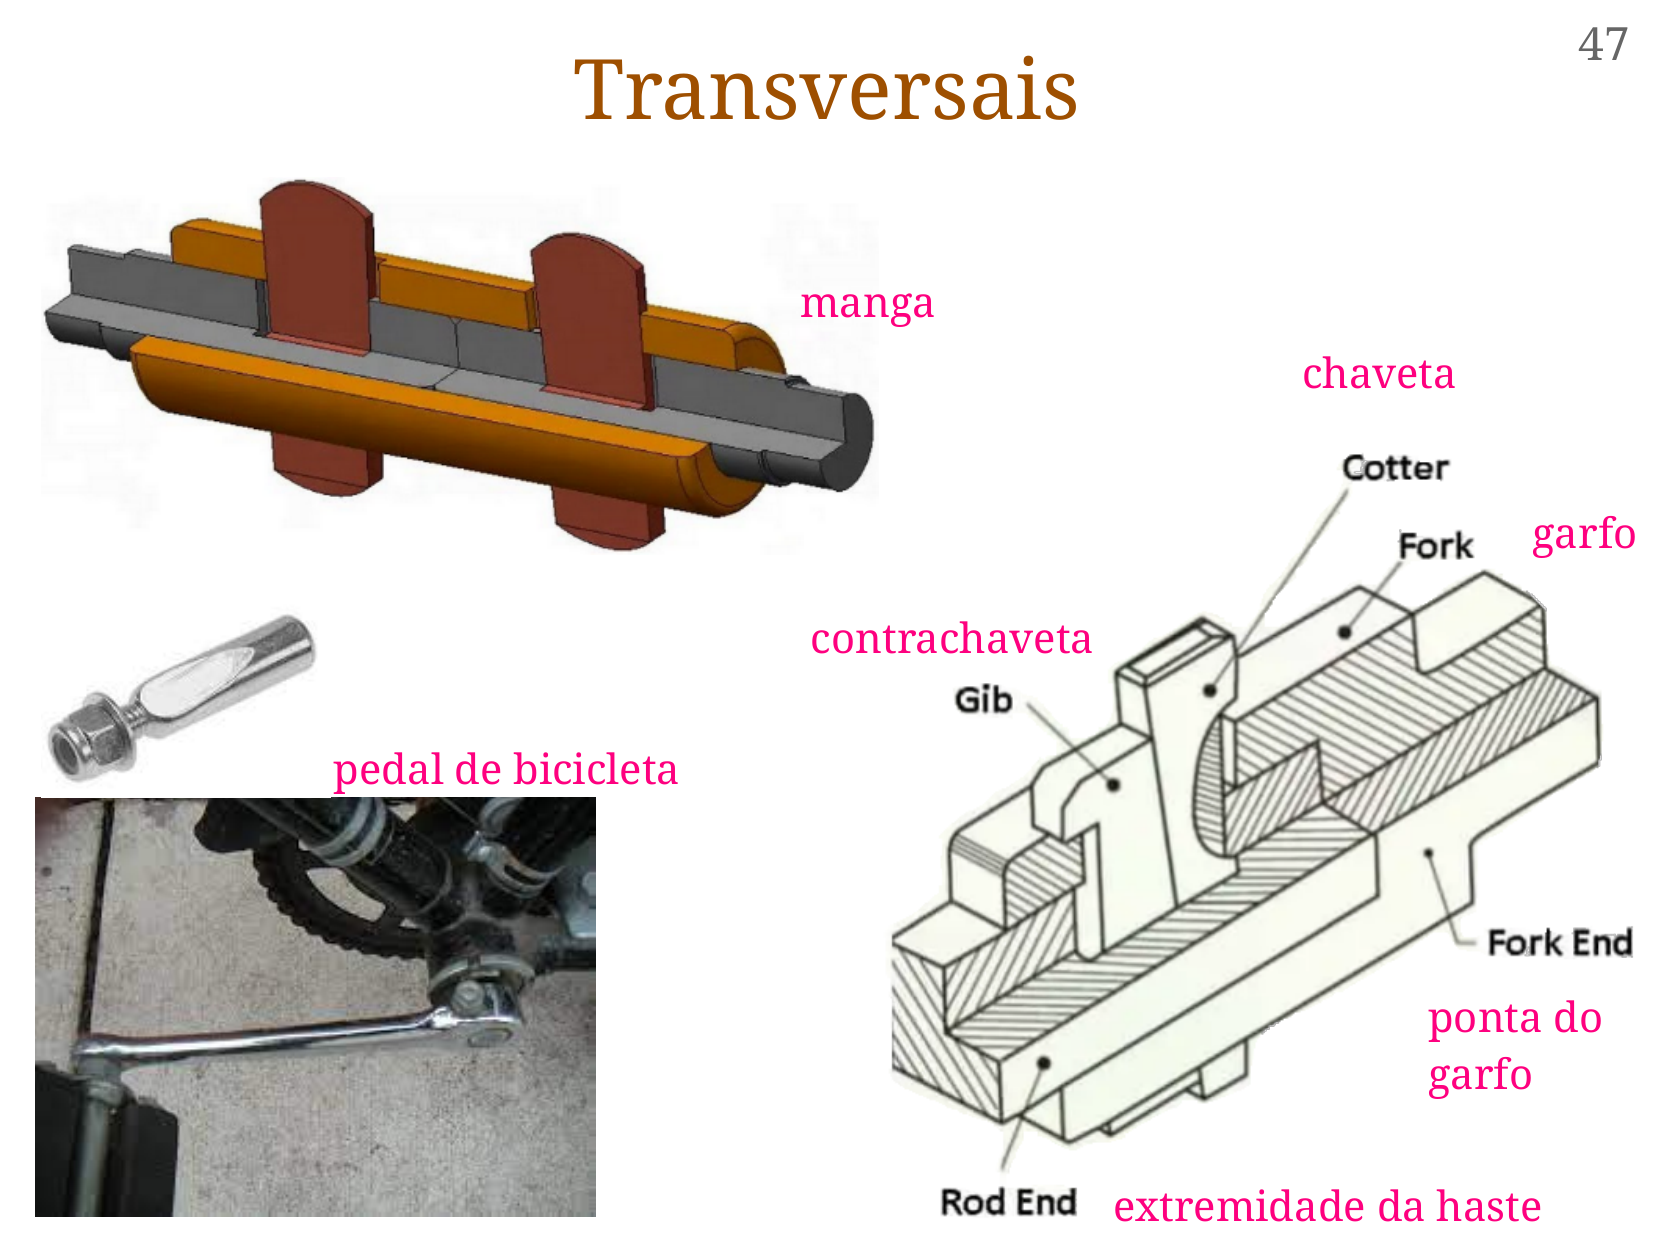

47
# Transversais
manga
chaveta
garfo
contrachaveta
pedal de bicicleta
ponta do garfo
extremidade da haste